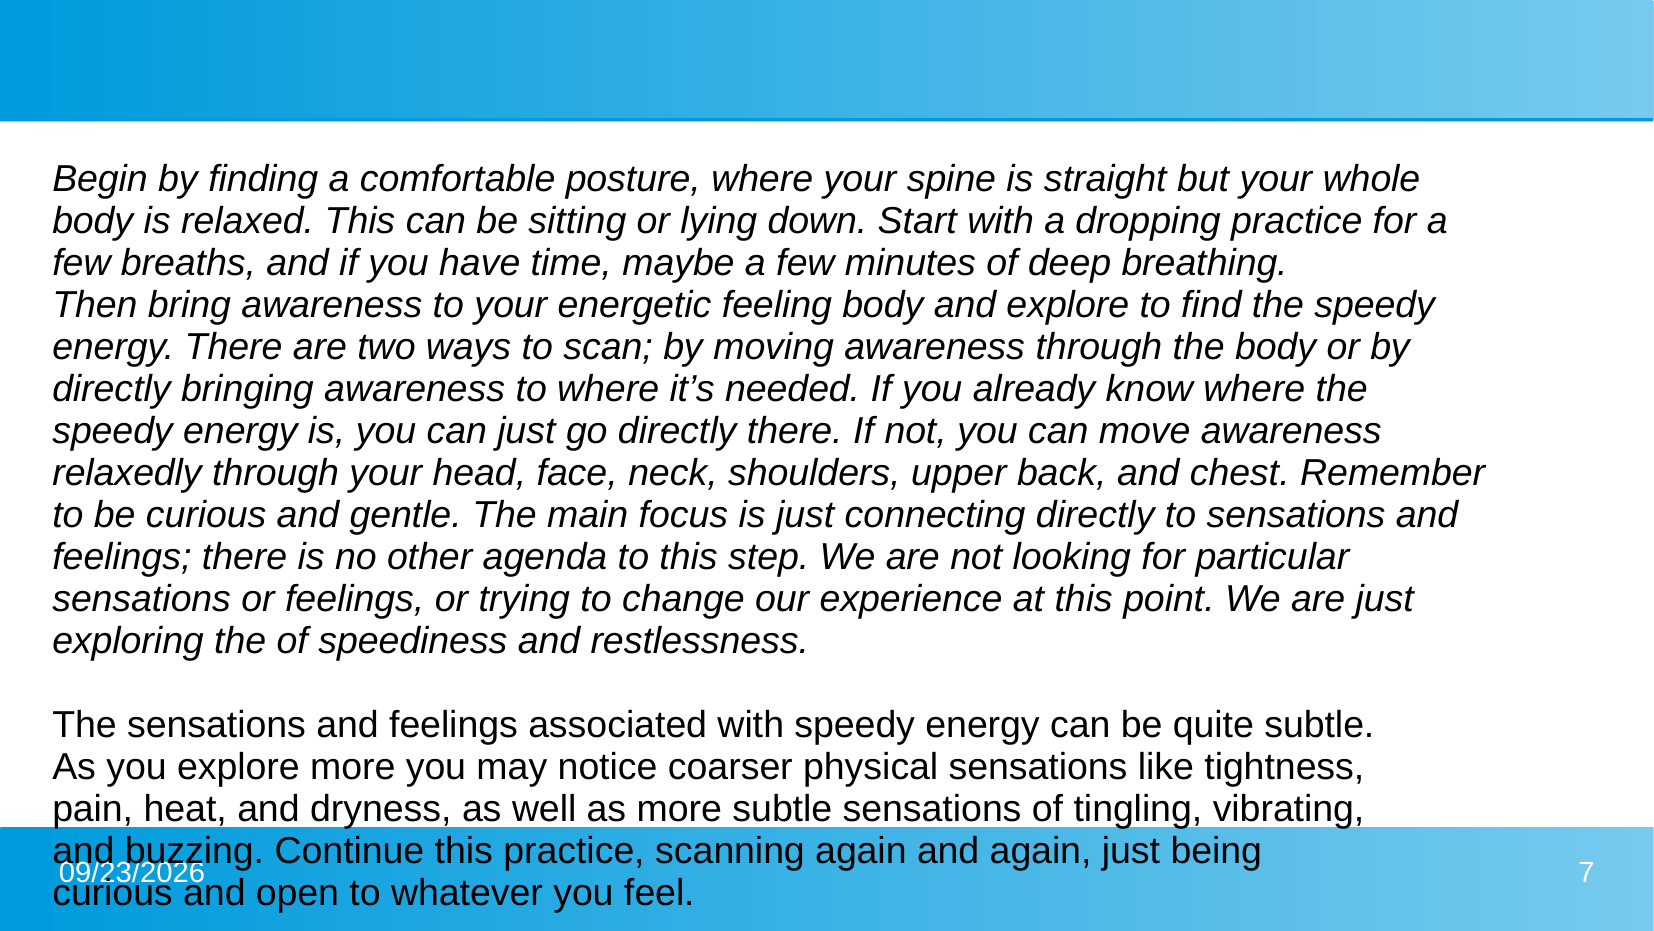

#
Begin by finding a comfortable posture, where your spine is straight but your whole
body is relaxed. This can be sitting or lying down. Start with a dropping practice for a
few breaths, and if you have time, maybe a few minutes of deep breathing.
Then bring awareness to your energetic feeling body and explore to find the speedy
energy. There are two ways to scan; by moving awareness through the body or by
directly bringing awareness to where it’s needed. If you already know where the
speedy energy is, you can just go directly there. If not, you can move awareness
relaxedly through your head, face, neck, shoulders, upper back, and chest. Remember
to be curious and gentle. The main focus is just connecting directly to sensations and
feelings; there is no other agenda to this step. We are not looking for particular
sensations or feelings, or trying to change our experience at this point. We are just
exploring the of speediness and restlessness.
The sensations and feelings associated with speedy energy can be quite subtle.
As you explore more you may notice coarser physical sensations like tightness,
pain, heat, and dryness, as well as more subtle sensations of tingling, vibrating,
and buzzing. Continue this practice, scanning again and again, just being
curious and open to whatever you feel.
7